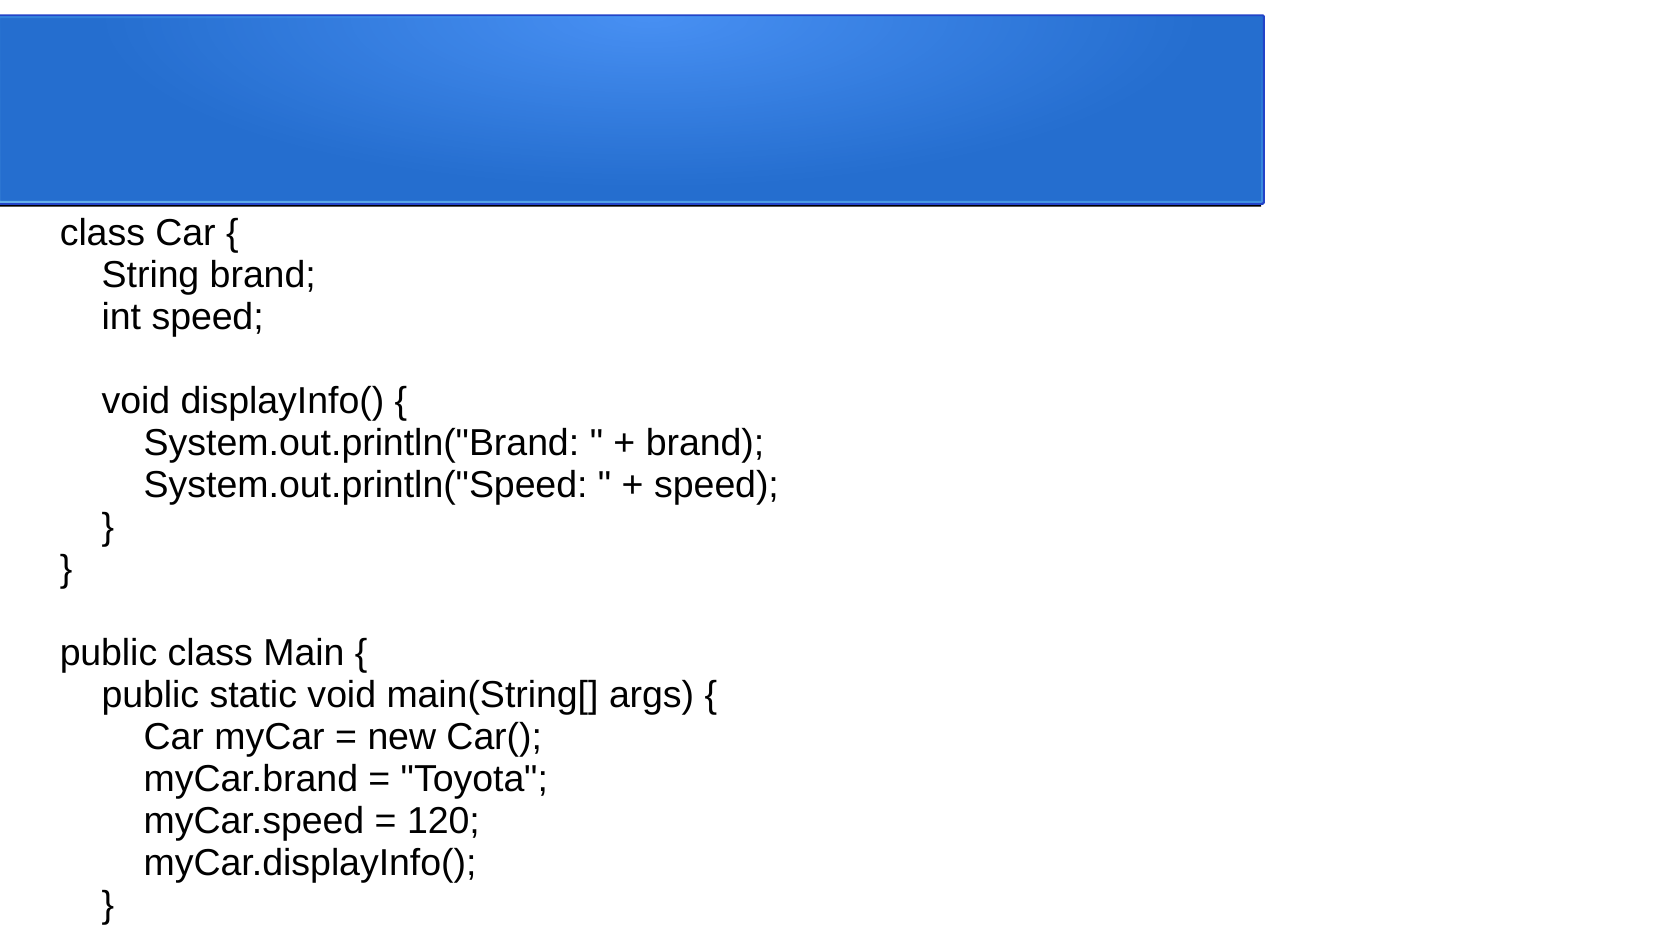

class Car {
 String brand;
 int speed;
 void displayInfo() {
 System.out.println("Brand: " + brand);
 System.out.println("Speed: " + speed);
 }
}
public class Main {
 public static void main(String[] args) {
 Car myCar = new Car();
 myCar.brand = "Toyota";
 myCar.speed = 120;
 myCar.displayInfo();
 }
}